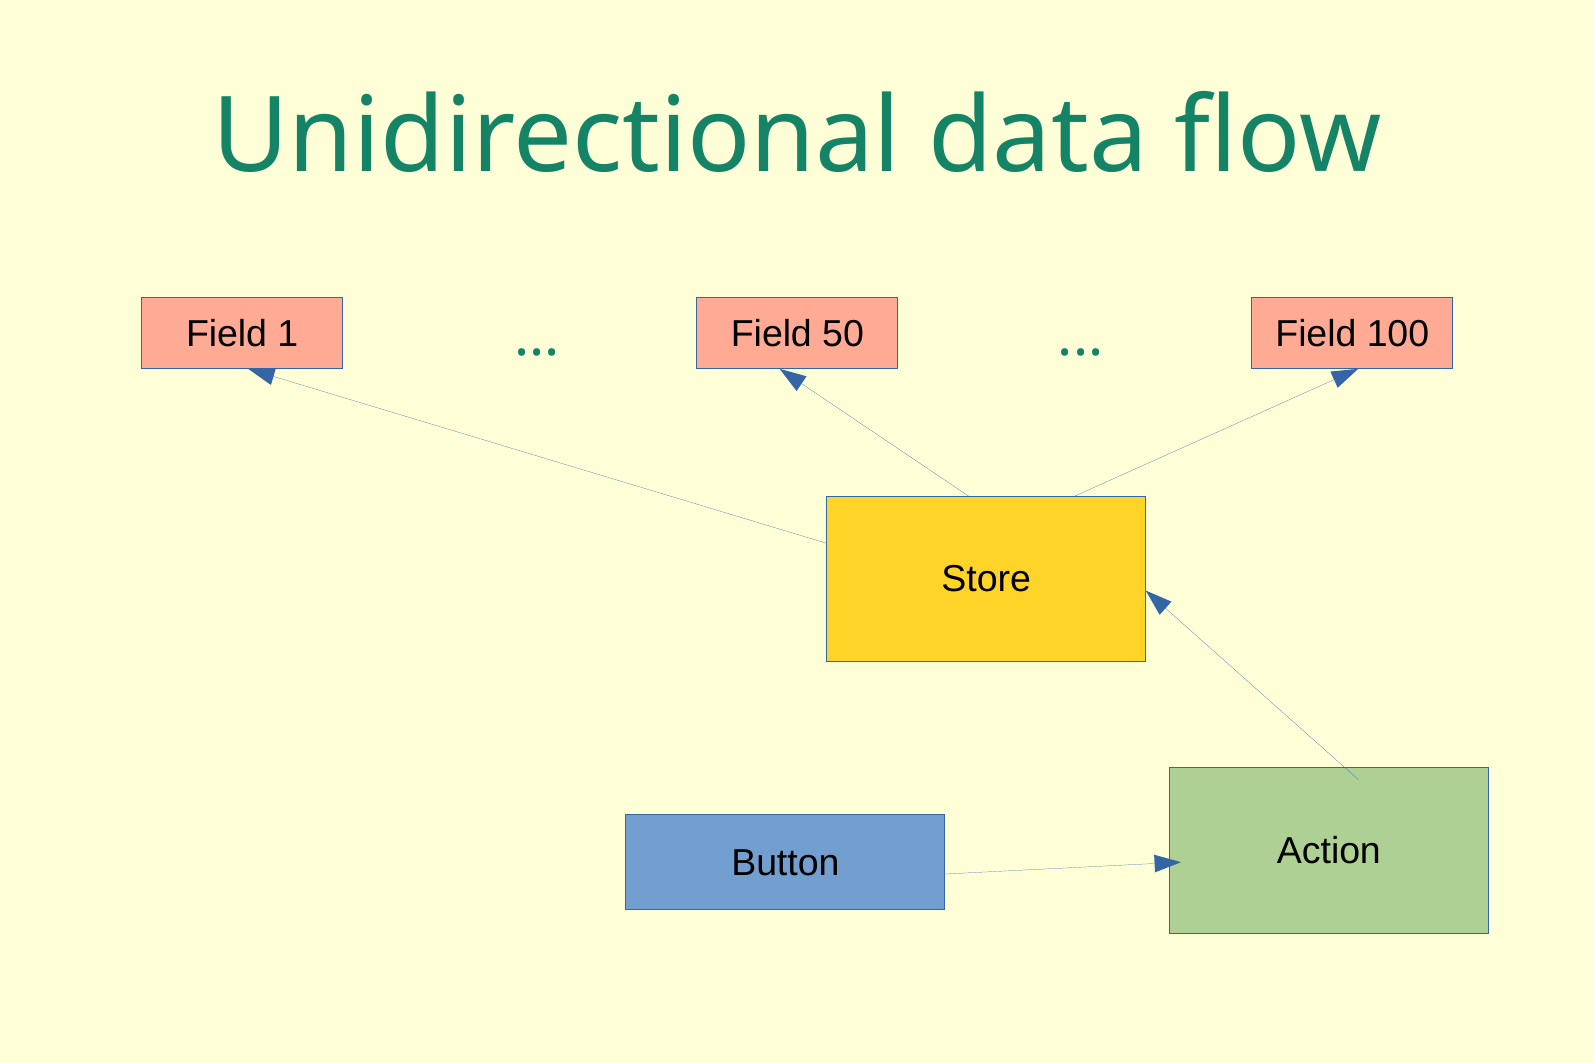

# Unidirectional data flow
...
...
Field 1
Field 1
Field 50
Field 100
Store
Action
Button